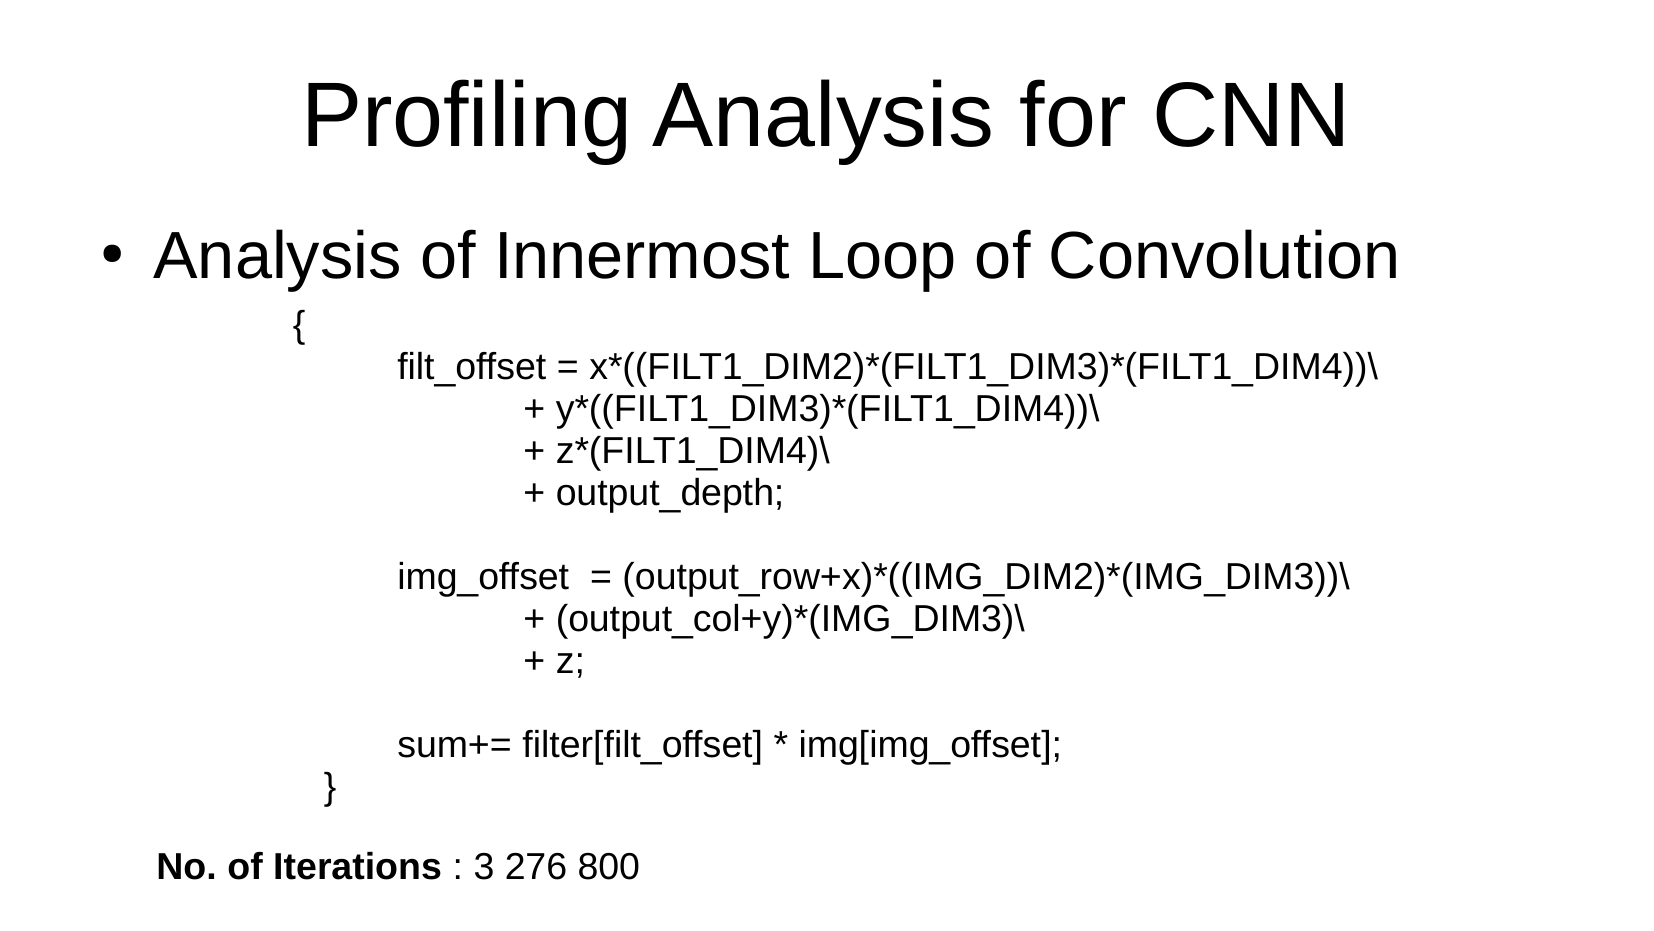

# Profiling Analysis for CNN
Analysis of Innermost Loop of Convolution
		{
 filt_offset = x*((FILT1_DIM2)*(FILT1_DIM3)*(FILT1_DIM4))\
 + y*((FILT1_DIM3)*(FILT1_DIM4))\
 + z*(FILT1_DIM4)\
 + output_depth;
 img_offset = (output_row+x)*((IMG_DIM2)*(IMG_DIM3))\
 + (output_col+y)*(IMG_DIM3)\
 + z;
 sum+= filter[filt_offset] * img[img_offset];
 }
No. of Iterations : 3 276 800